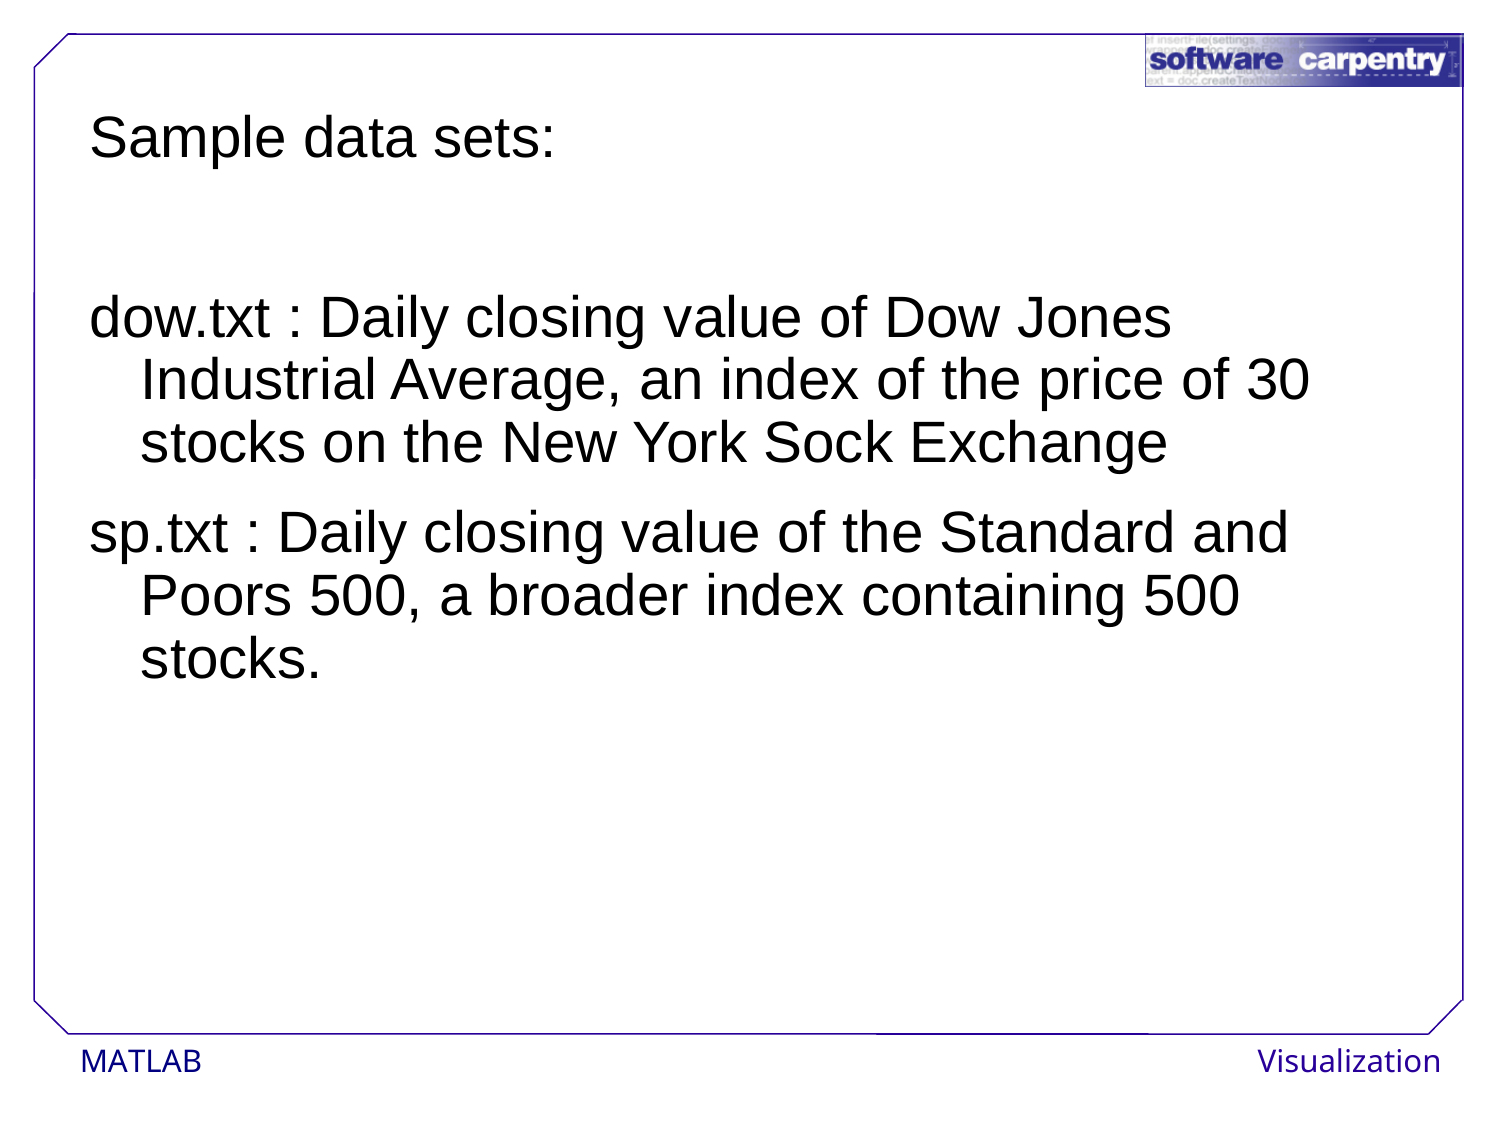

# Sample data sets:
dow.txt : Daily closing value of Dow Jones Industrial Average, an index of the price of 30 stocks on the New York Sock Exchange
sp.txt : Daily closing value of the Standard and Poors 500, a broader index containing 500 stocks.